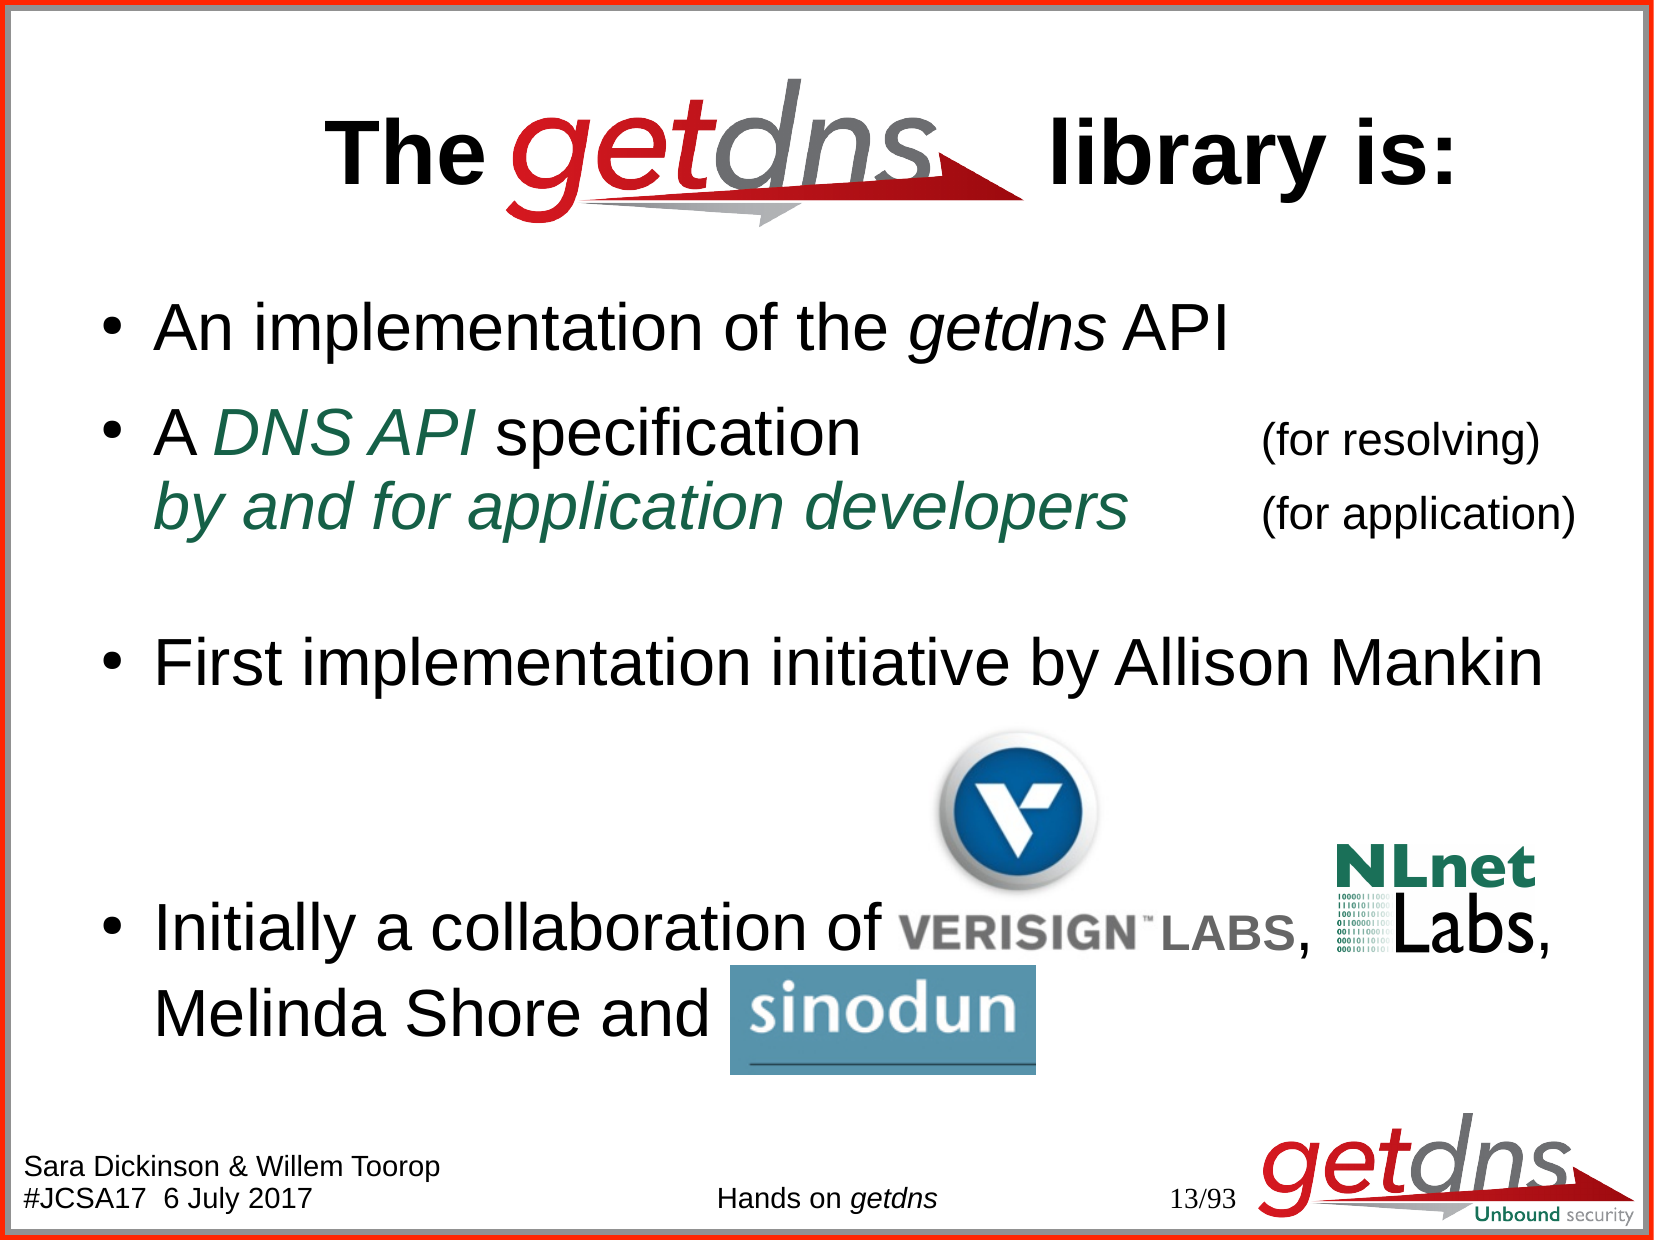

The library is:
# An implementation of the getdns API
A DNS API specification						(for resolving)
by and for application developers		(for application)
First implementation initiative by Allison Mankin
Initially a collaboration of LABS, ,
Melinda Shore and
13